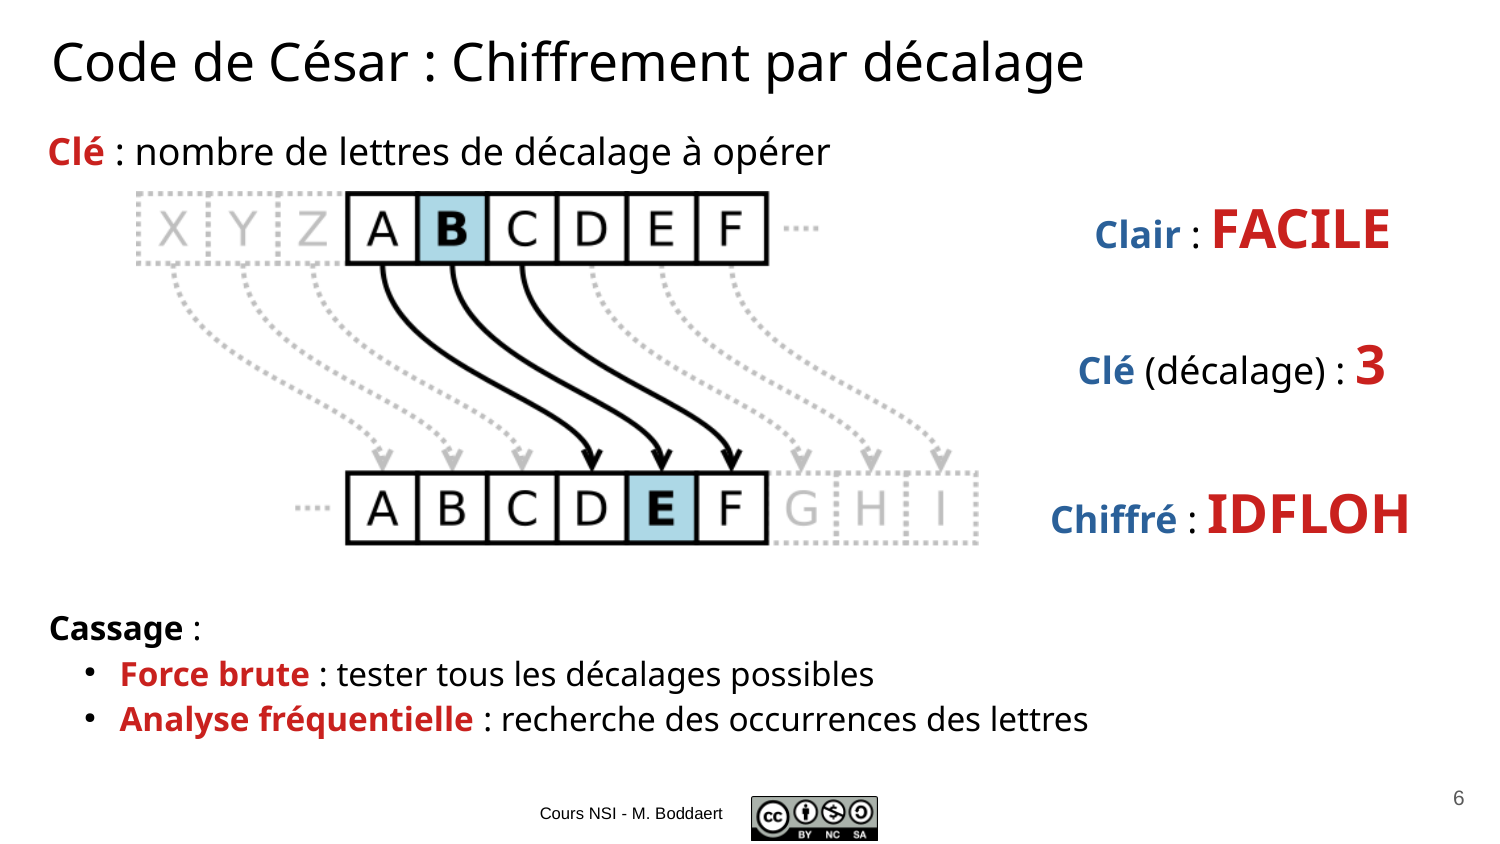

# Code de César : Chiffrement par décalage
Clé : nombre de lettres de décalage à opérer
Clair : FACILE
Clé (décalage) : 3
Chiffré : IDFLOH
Cassage :
Force brute : tester tous les décalages possibles
Analyse fréquentielle : recherche des occurrences des lettres
6